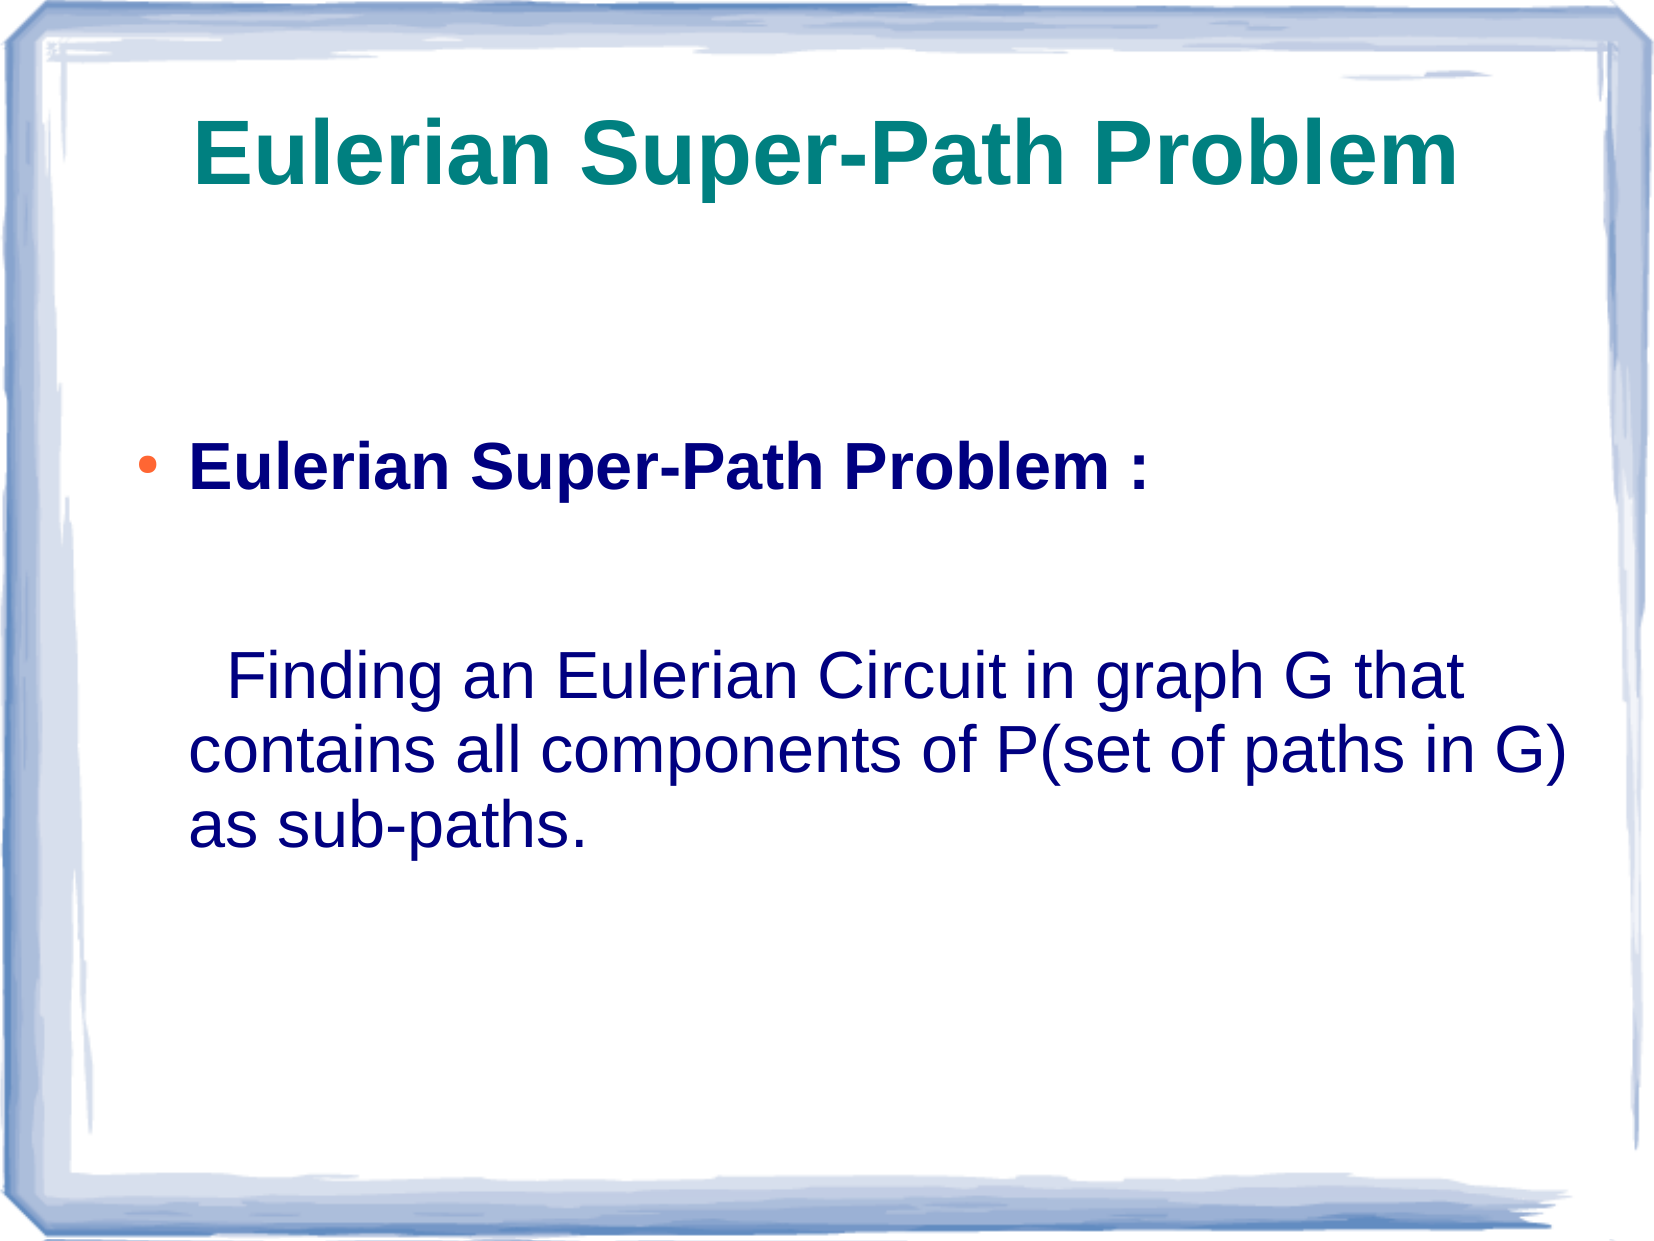

# Eulerian Super-Path Problem
Eulerian Super-Path Problem :
 Finding an Eulerian Circuit in graph G that contains all components of P(set of paths in G) as sub-paths.